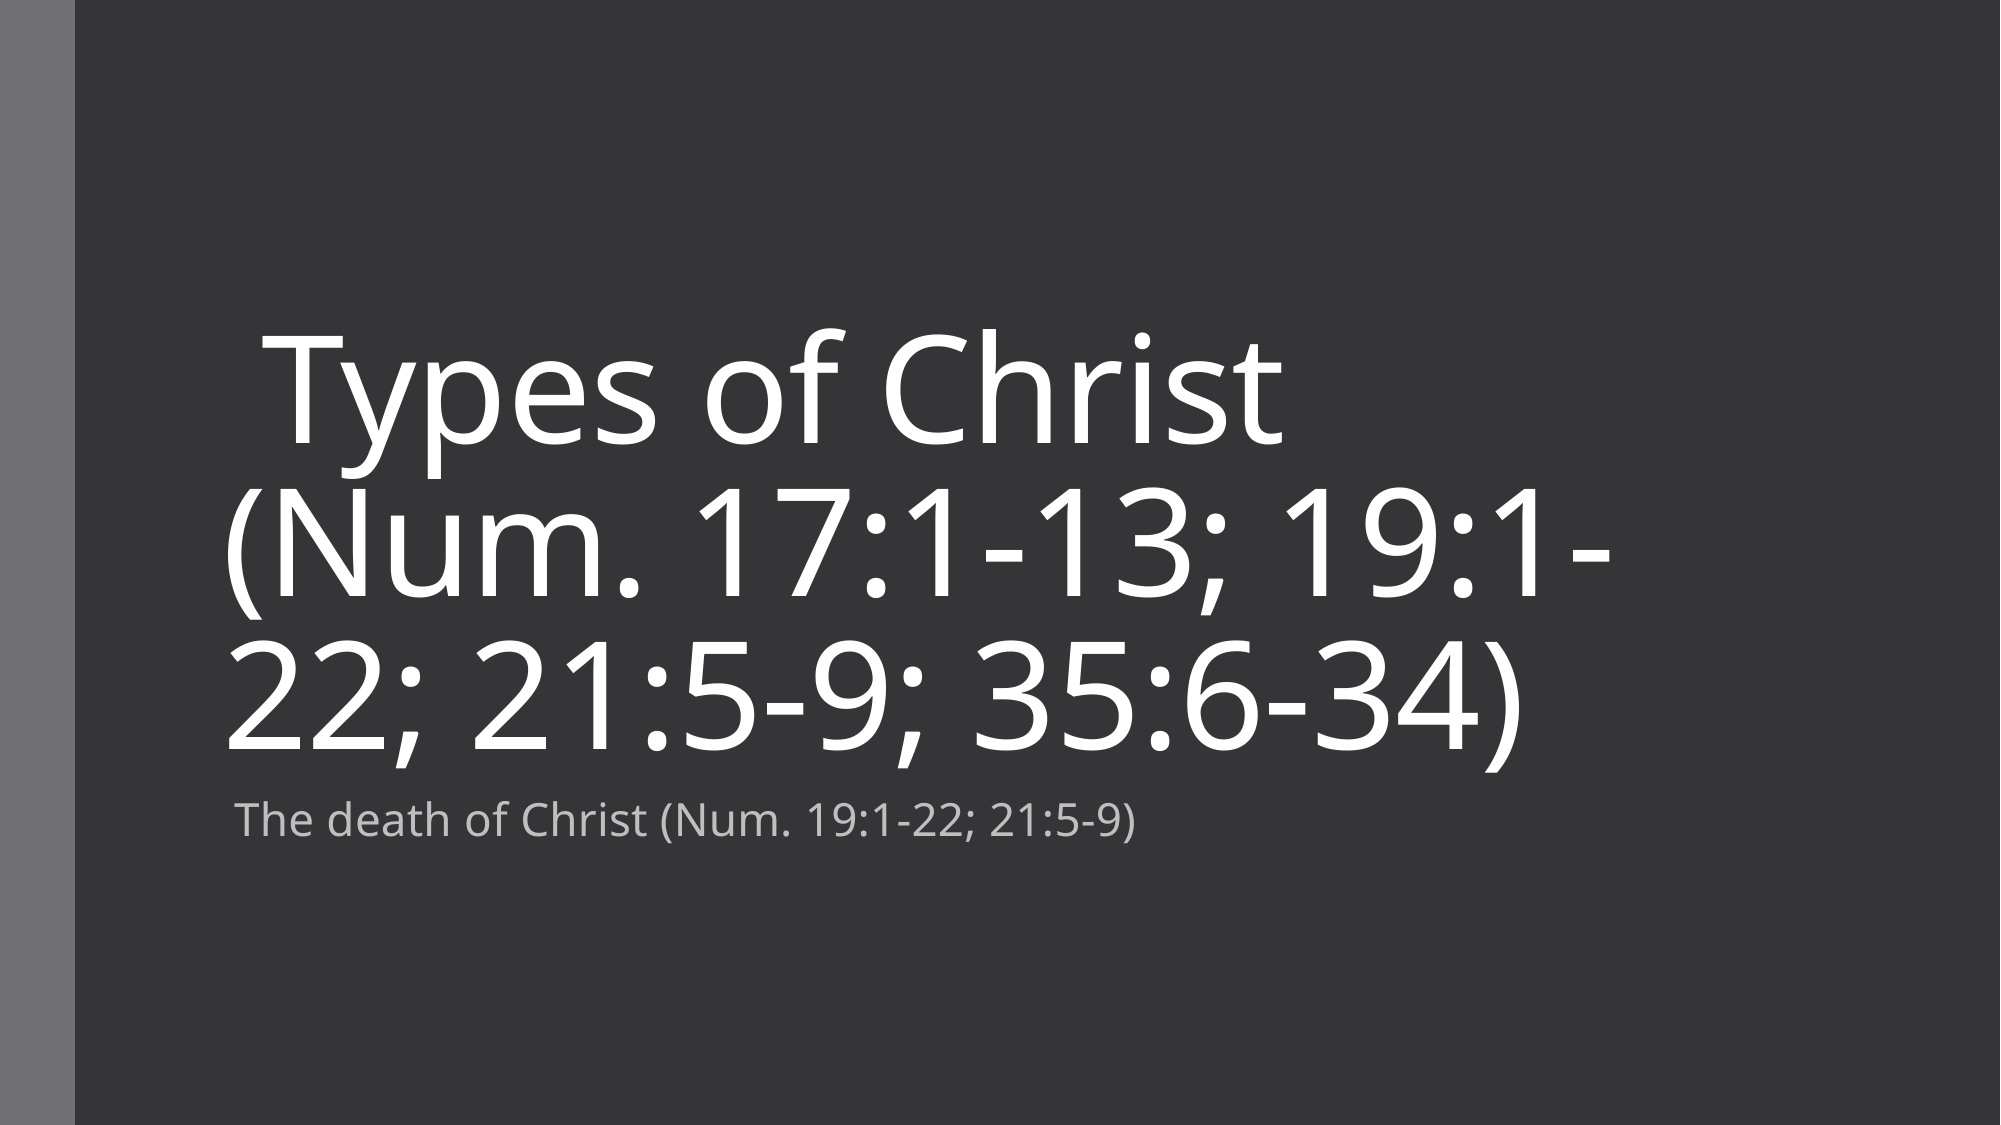

# Types of Christ (Num. 17:1-13; 19:1-22; 21:5-9; 35:6-34)
 The death of Christ (Num. 19:1-22; 21:5-9)